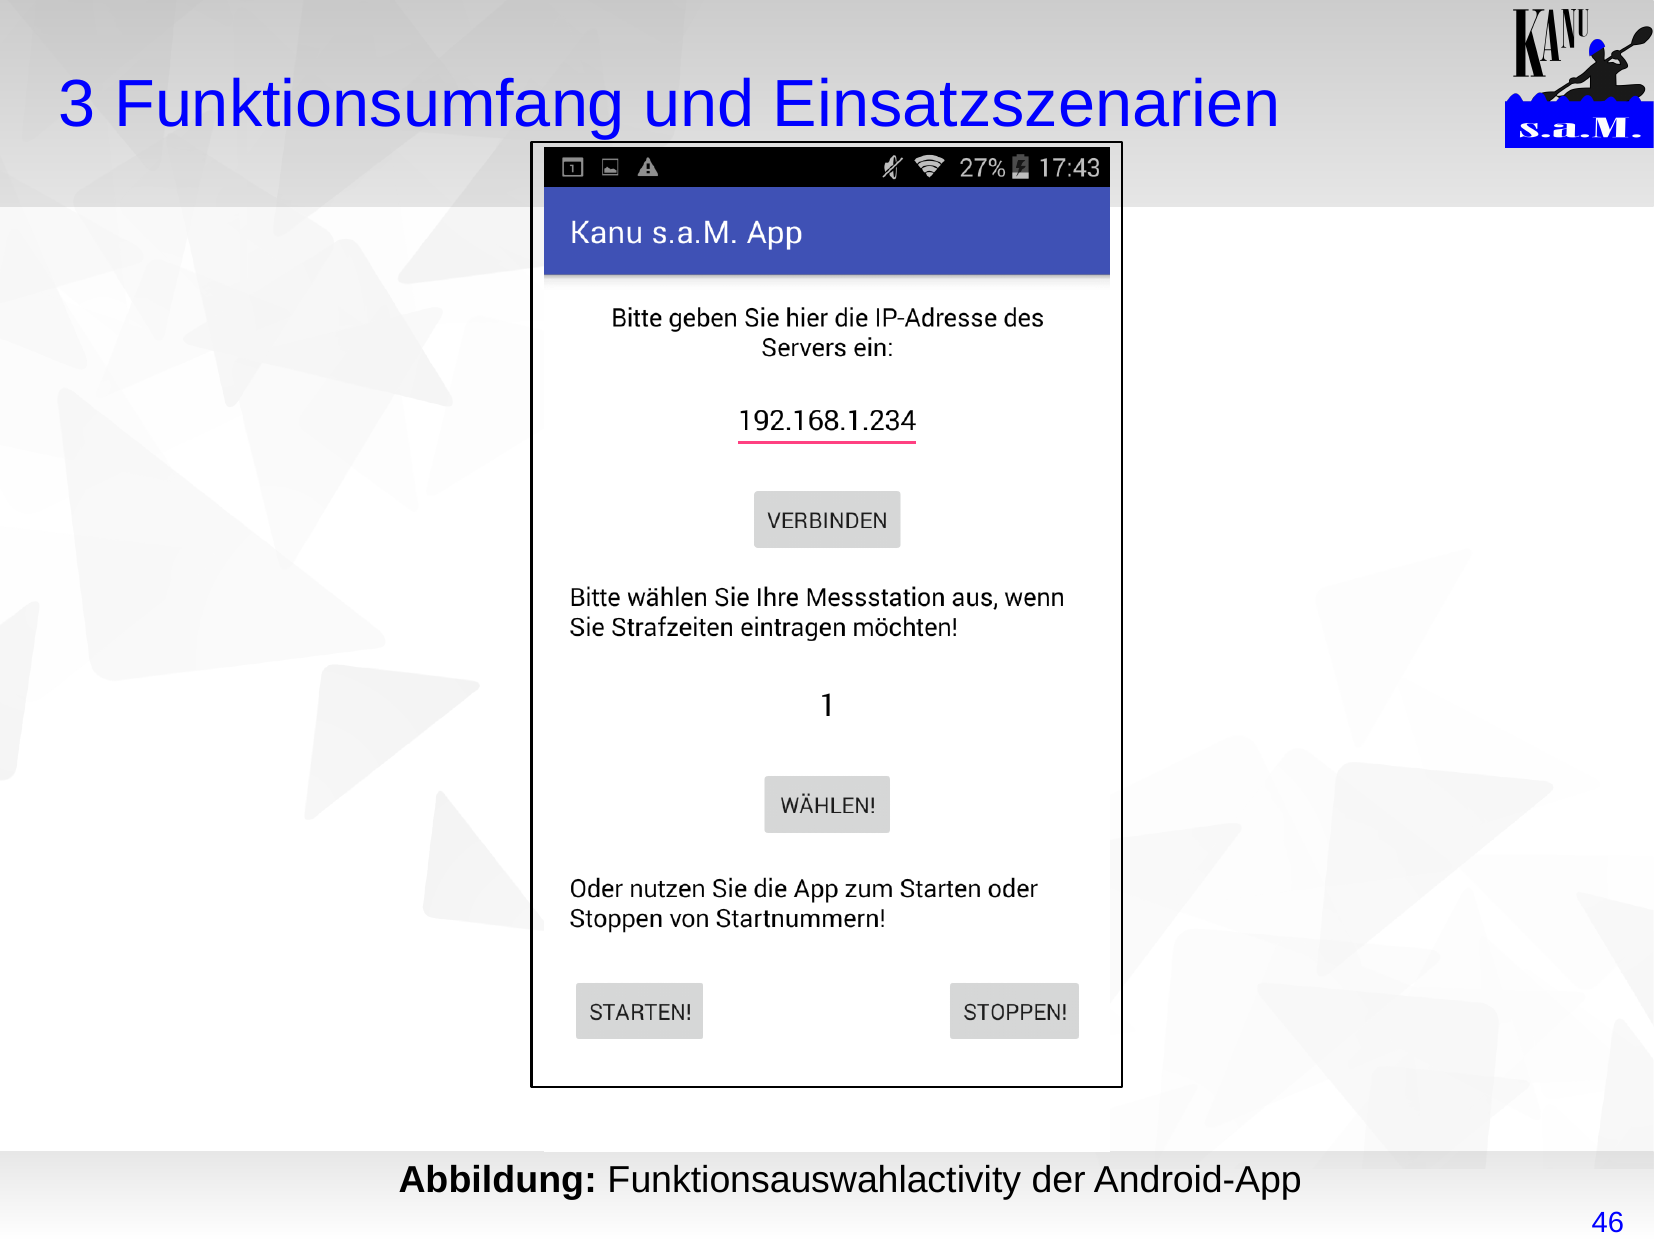

# 3 Funktionsumfang und Einsatzszenarien
Abbildung: Funktionsauswahlactivity der Android-App
46